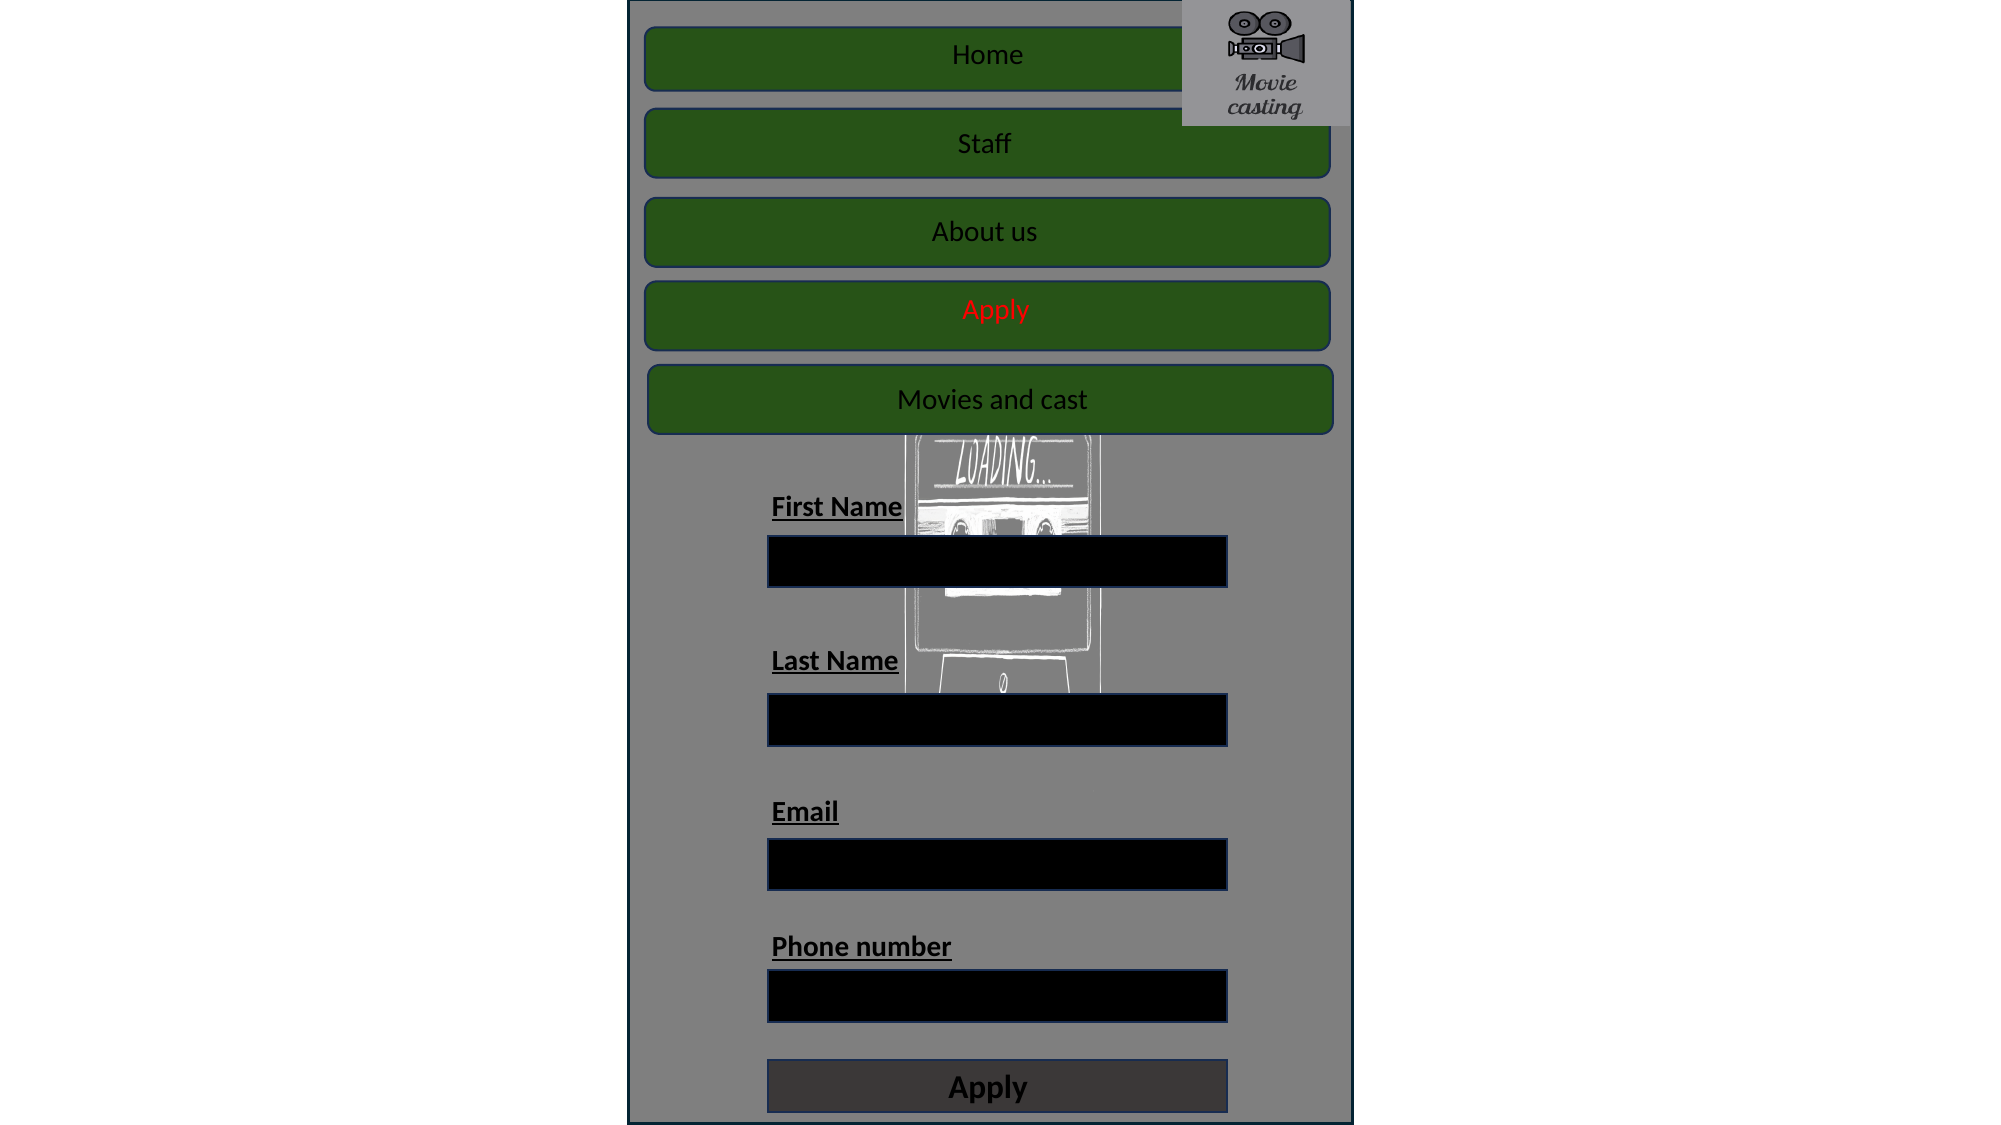

Home
Staff
About us
Apply
Movies and cast
First Name
Last Name
Email
Phone number
Apply